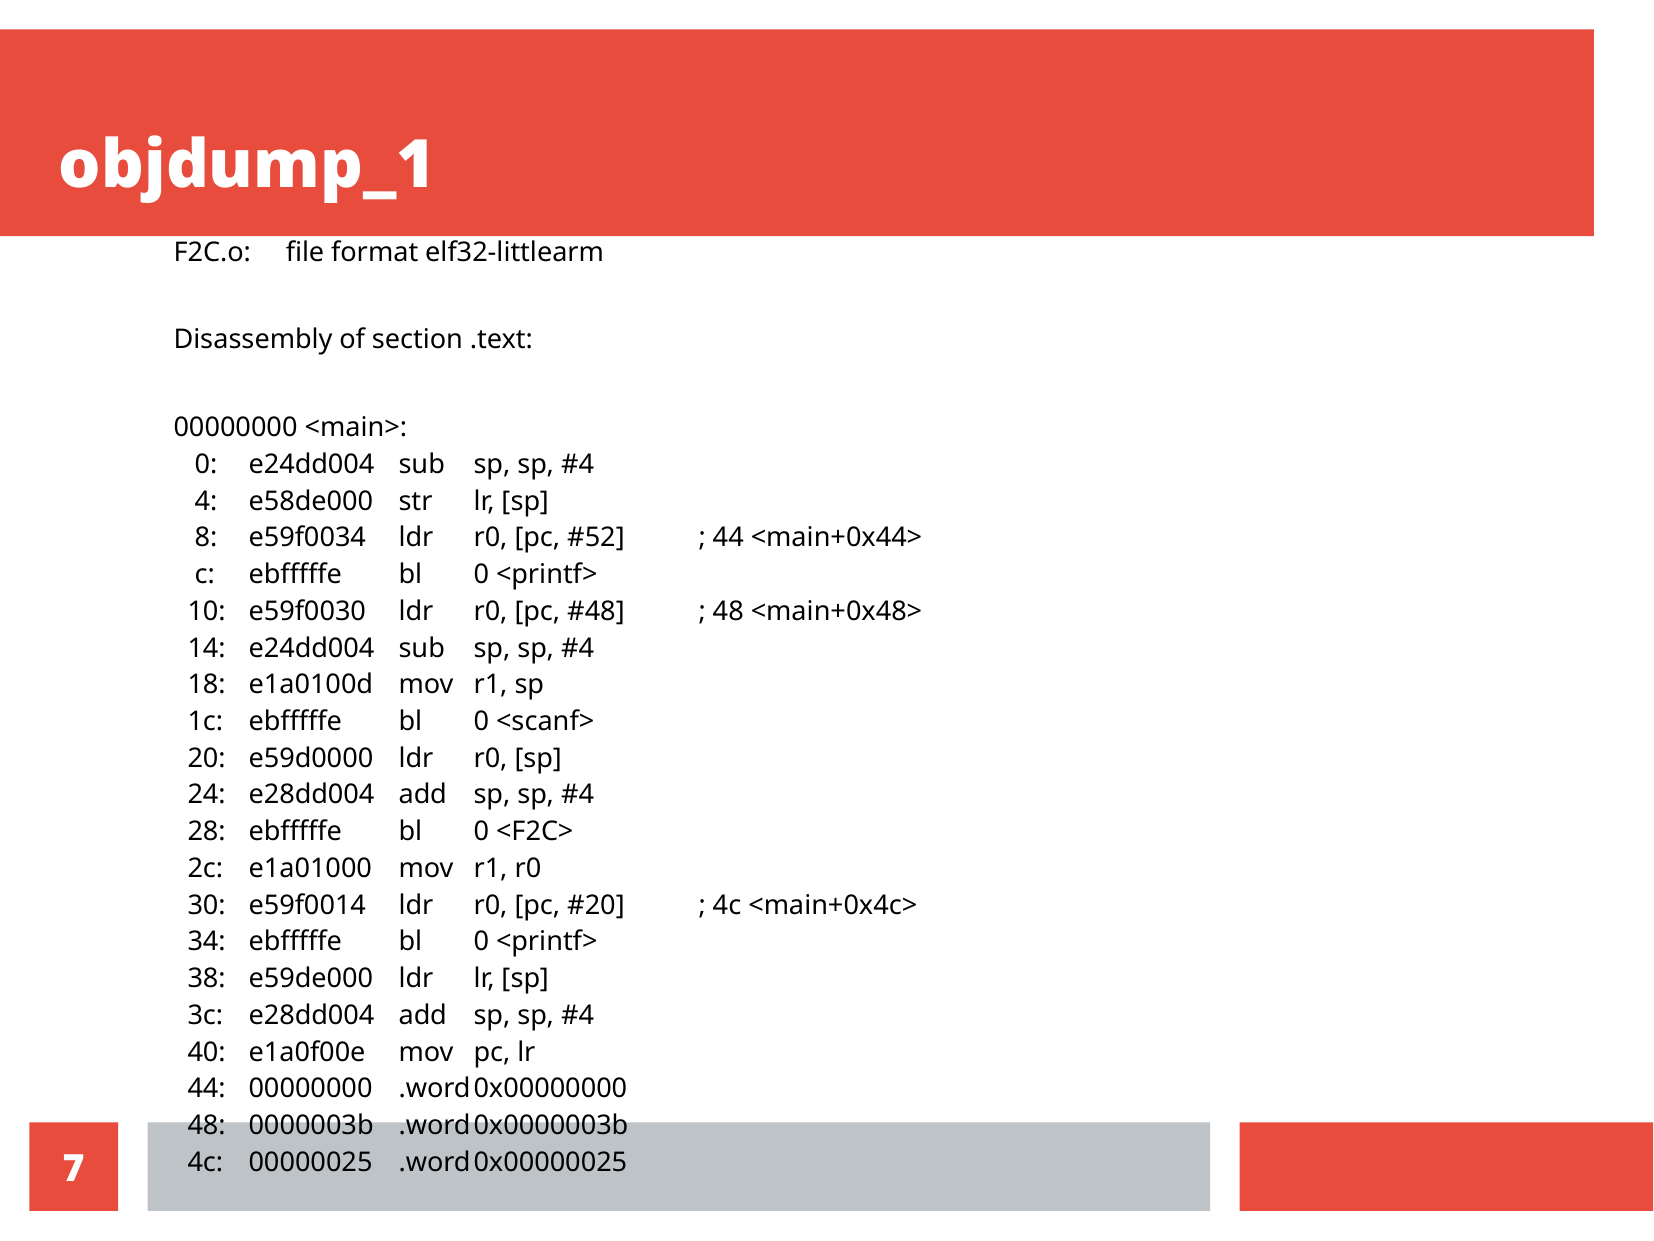

# objdump_1
F2C.o: file format elf32-littlearm
Disassembly of section .text:
00000000 <main>:
 0:	e24dd004 	sub	sp, sp, #4
 4:	e58de000 	str	lr, [sp]
 8:	e59f0034 	ldr	r0, [pc, #52]	; 44 <main+0x44>
 c:	ebfffffe 	bl	0 <printf>
 10:	e59f0030 	ldr	r0, [pc, #48]	; 48 <main+0x48>
 14:	e24dd004 	sub	sp, sp, #4
 18:	e1a0100d 	mov	r1, sp
 1c:	ebfffffe 	bl	0 <scanf>
 20:	e59d0000 	ldr	r0, [sp]
 24:	e28dd004 	add	sp, sp, #4
 28:	ebfffffe 	bl	0 <F2C>
 2c:	e1a01000 	mov	r1, r0
 30:	e59f0014 	ldr	r0, [pc, #20]	; 4c <main+0x4c>
 34:	ebfffffe 	bl	0 <printf>
 38:	e59de000 	ldr	lr, [sp]
 3c:	e28dd004 	add	sp, sp, #4
 40:	e1a0f00e 	mov	pc, lr
 44:	00000000 	.word	0x00000000
 48:	0000003b 	.word	0x0000003b
 4c:	00000025 	.word	0x00000025
7